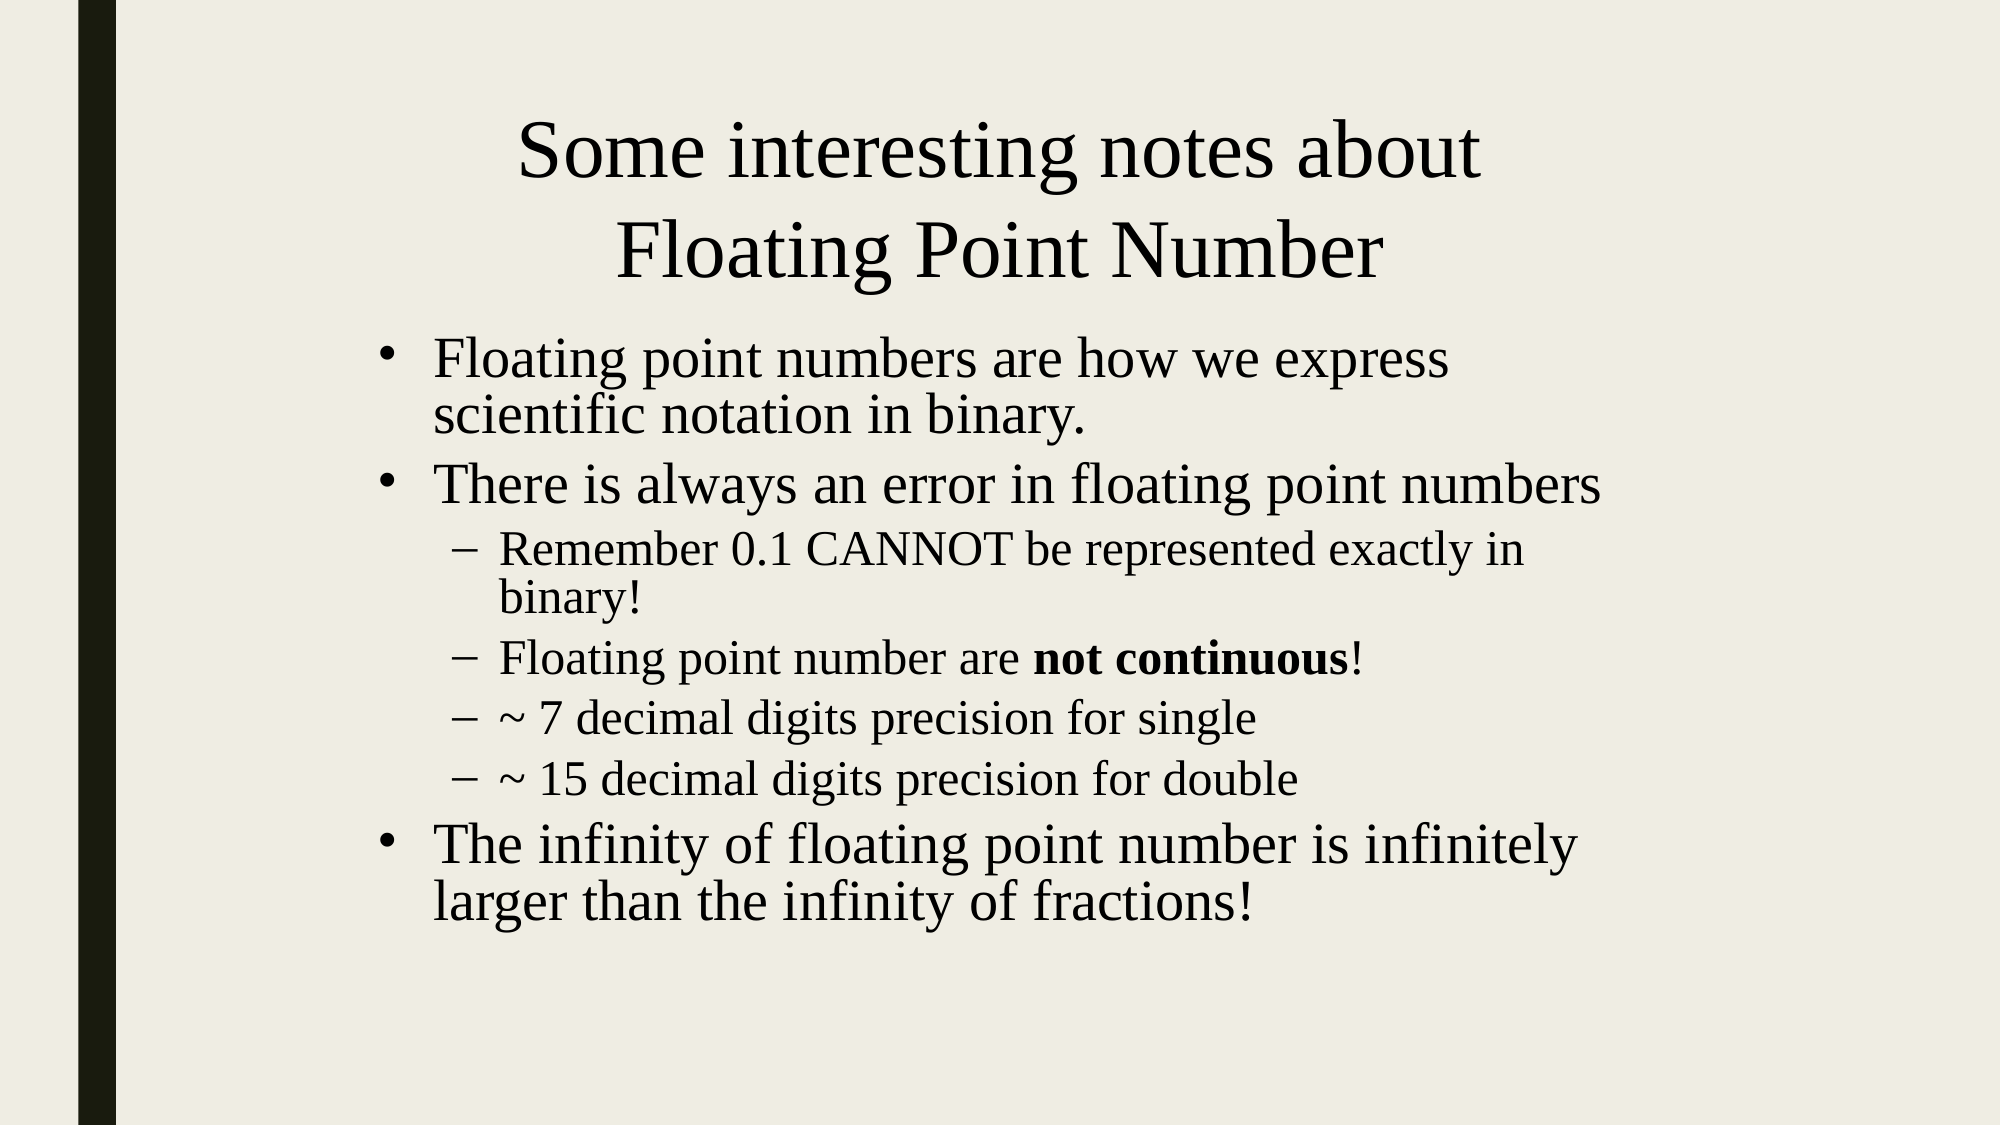

Some interesting notes about Floating Point Number
Floating point numbers are how we express scientific notation in binary.
There is always an error in floating point numbers
Remember 0.1 CANNOT be represented exactly in binary!
Floating point number are not continuous!
~ 7 decimal digits precision for single
~ 15 decimal digits precision for double
The infinity of floating point number is infinitely larger than the infinity of fractions!